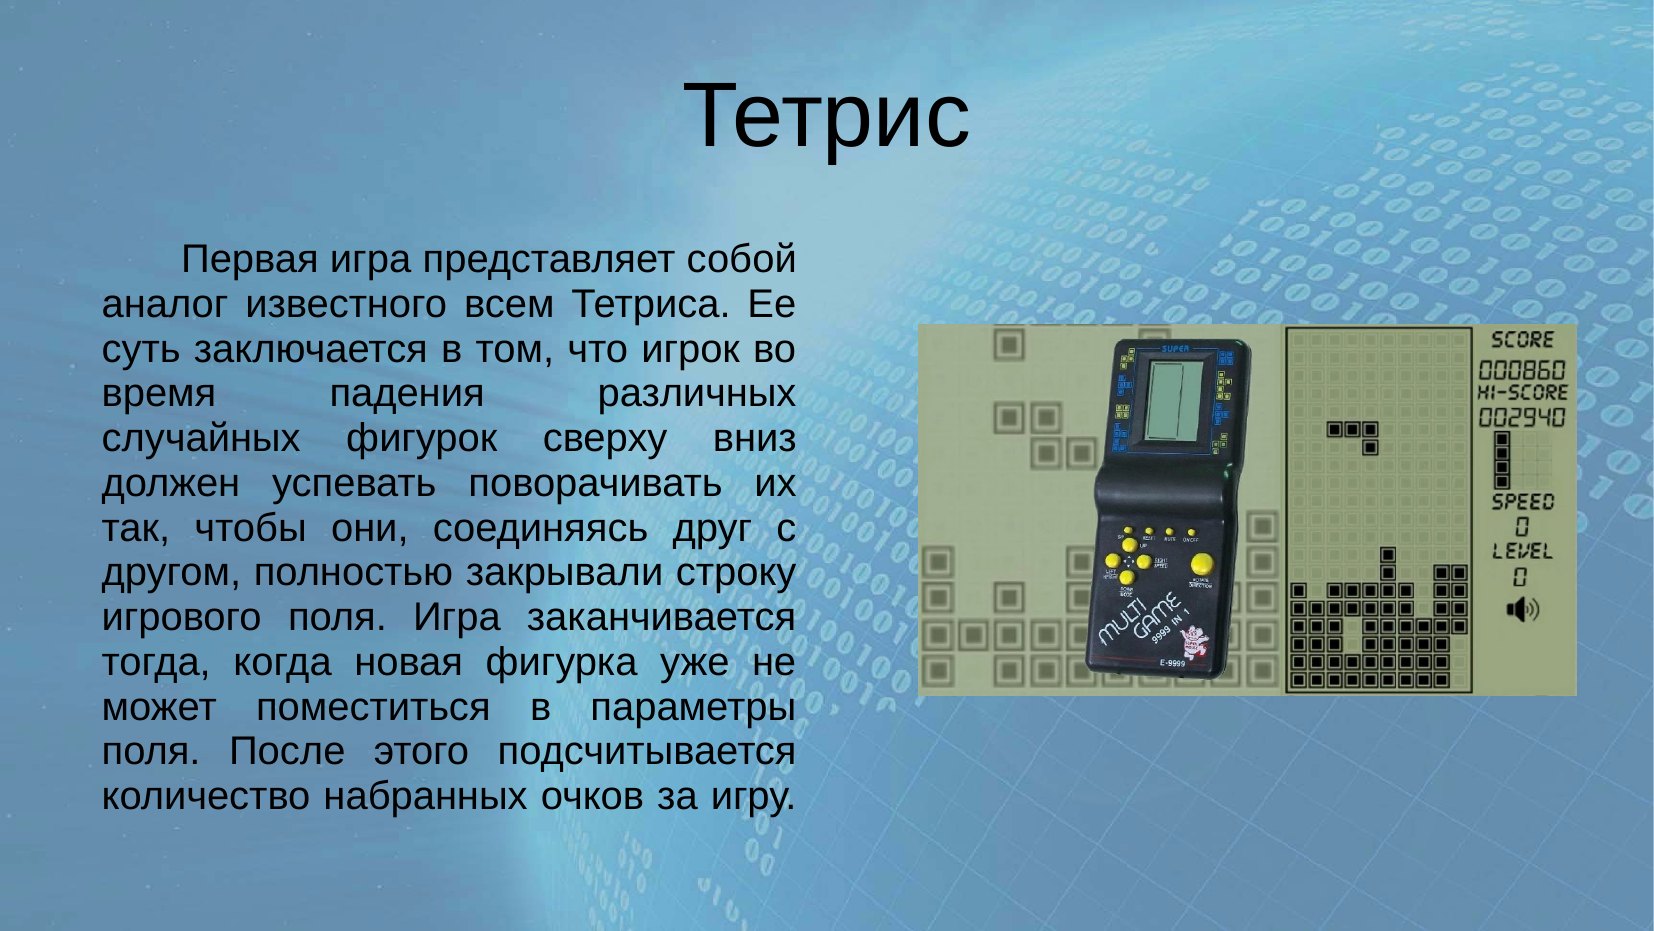

# Тетрис
 Первая игра представляет собой аналог известного всем Тетриса. Ее суть заключается в том, что игрок во время падения различных случайных фигурок сверху вниз должен успевать поворачивать их так, чтобы они, соединяясь друг с другом, полностью закрывали строку игрового поля. Игра заканчивается тогда, когда новая фигурка уже не может поместиться в параметры поля. После этого подсчитывается количество набранных очков за игру.